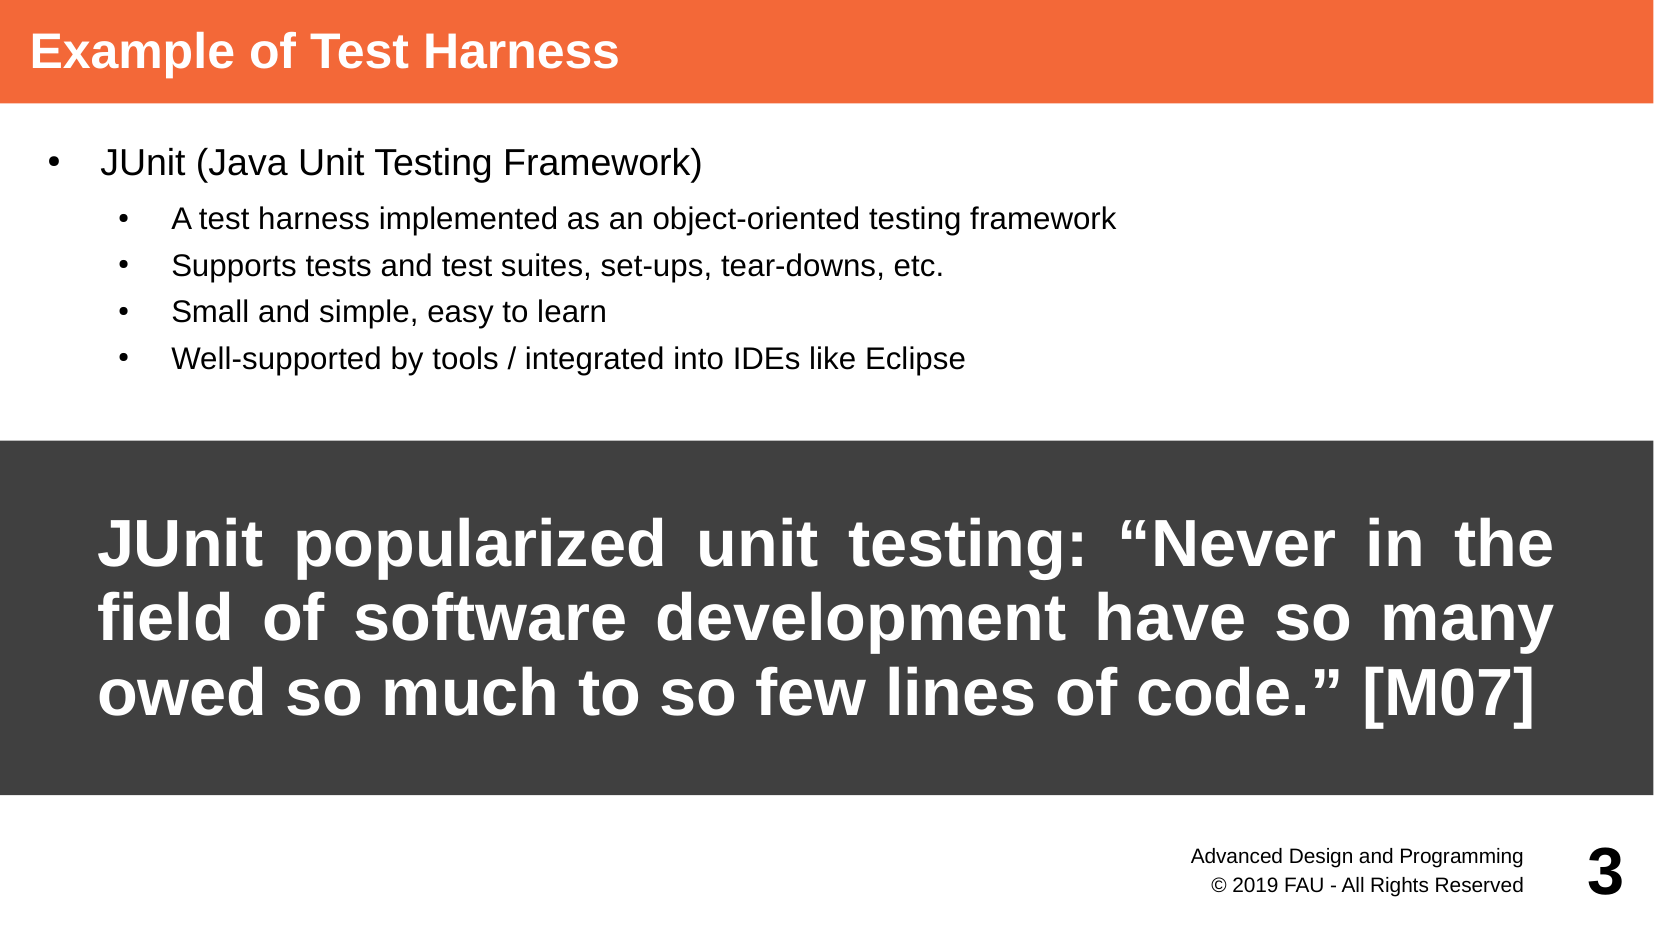

# Example of Test Harness
JUnit (Java Unit Testing Framework)
A test harness implemented as an object-oriented testing framework
Supports tests and test suites, set-ups, tear-downs, etc.
Small and simple, easy to learn
Well-supported by tools / integrated into IDEs like Eclipse
JUnit popularized unit testing: “Never in the field of software development have so many owed so much to so few lines of code.” [M07]
Advanced Design and Programming
3
© 2019 FAU - All Rights Reserved